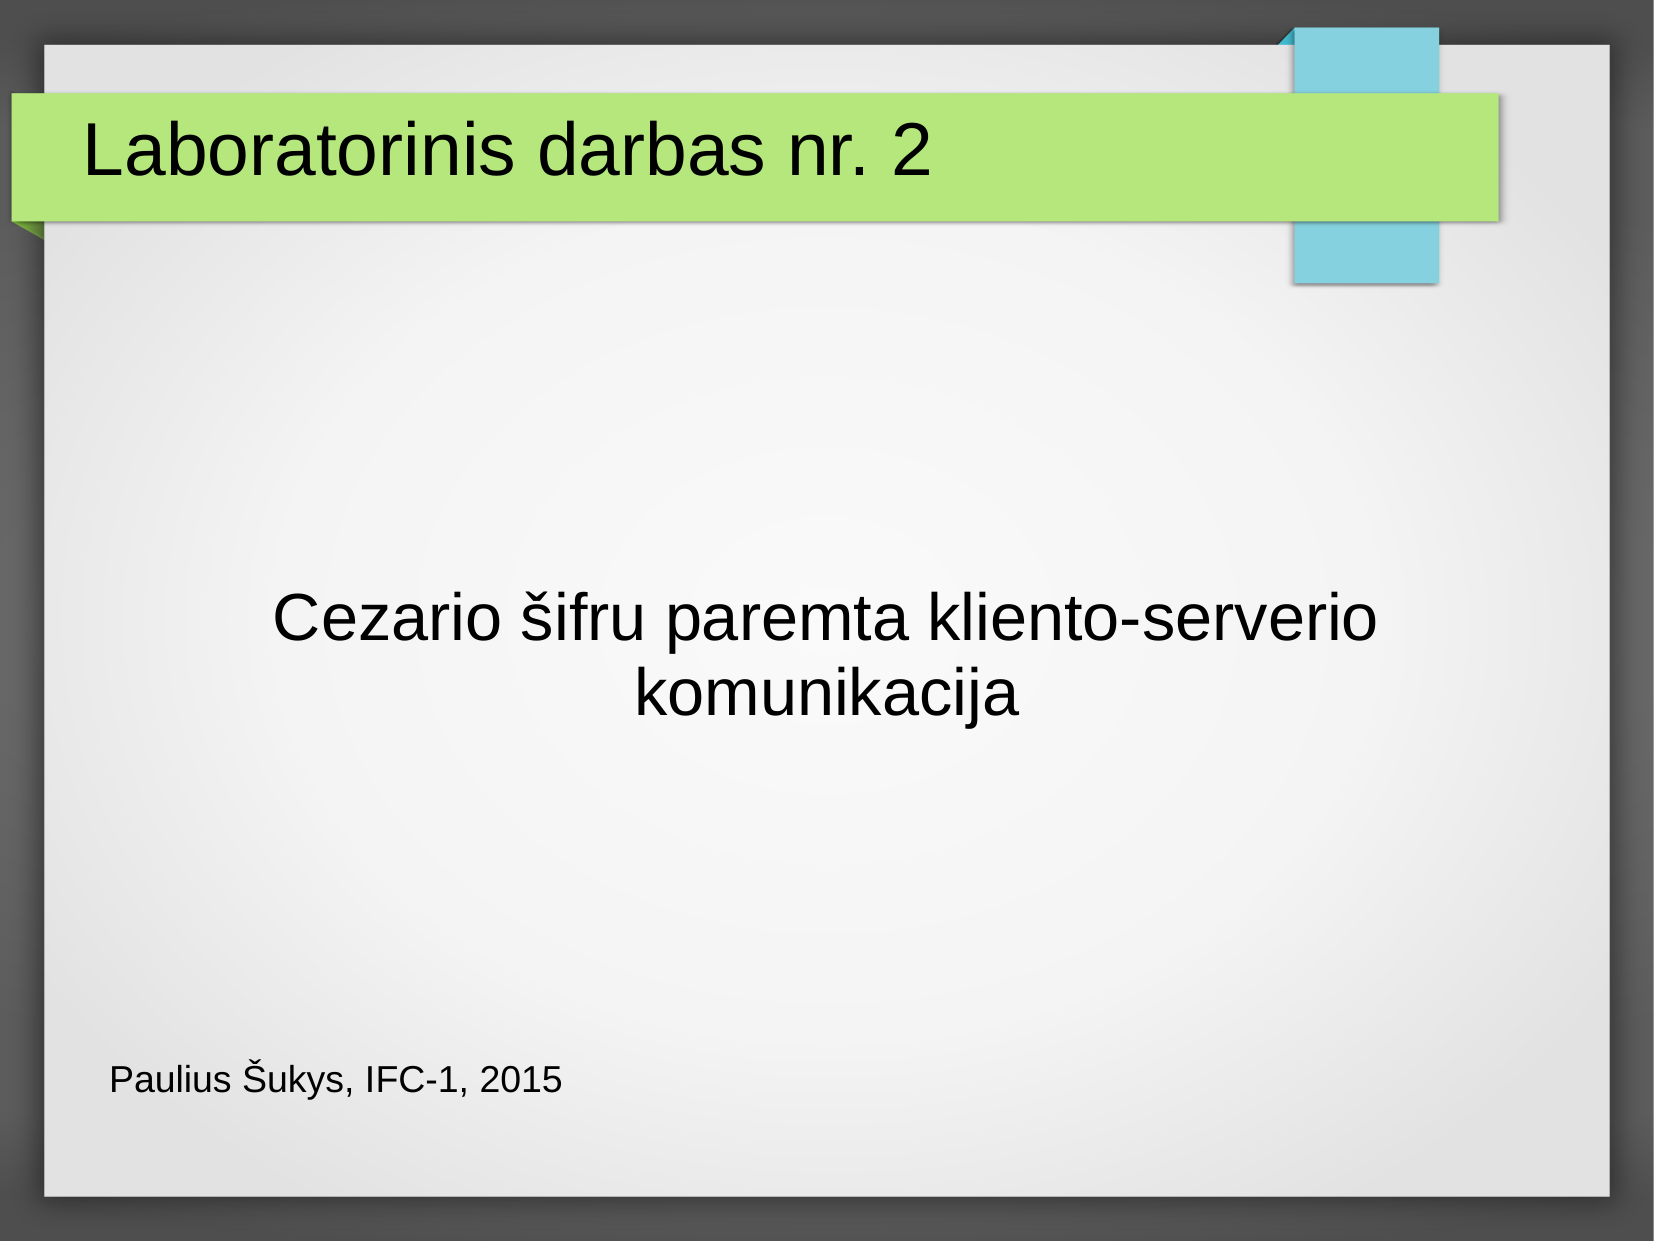

# Laboratorinis darbas nr. 2
Cezario šifru paremta kliento-serverio komunikacija
Paulius Šukys, IFC-1, 2015